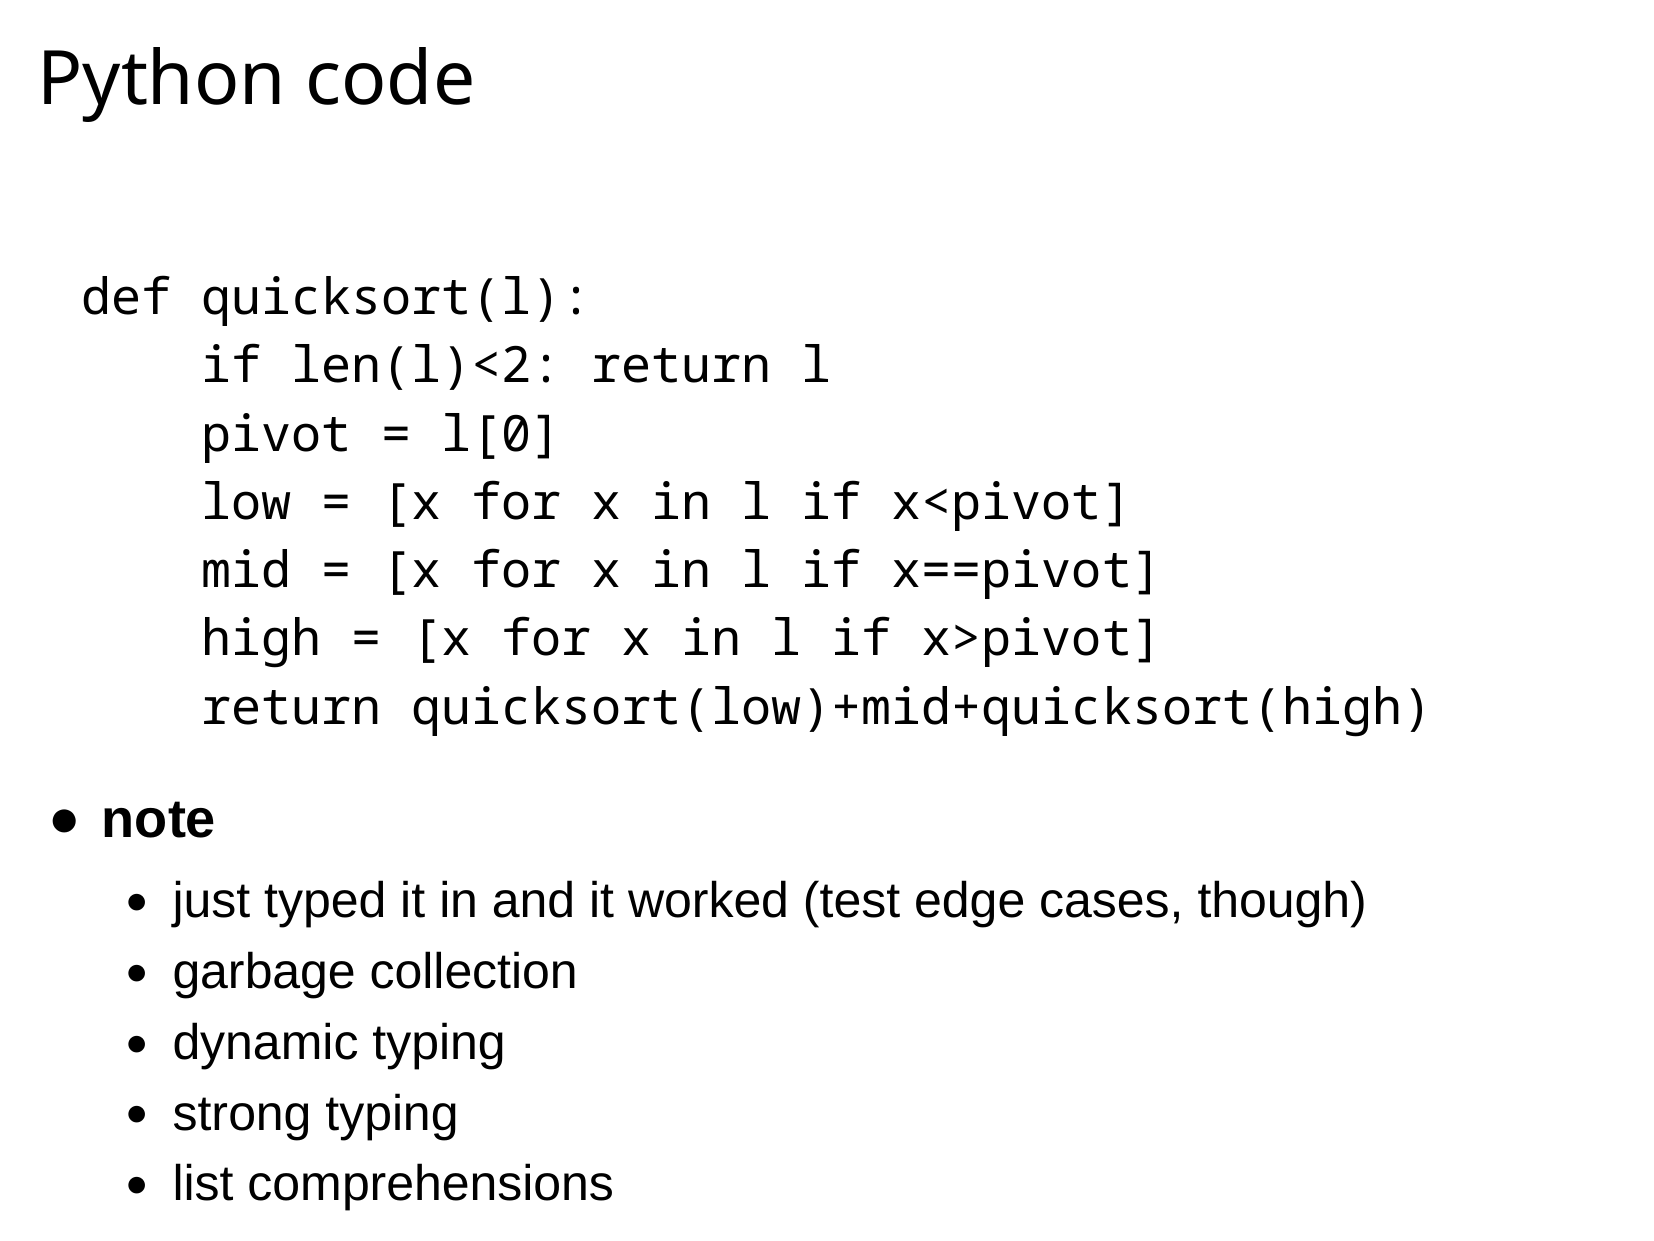

# Python code
def quicksort(l):
 if len(l)<2: return l
 pivot = l[0]
 low = [x for x in l if x<pivot]
 mid = [x for x in l if x==pivot]
 high = [x for x in l if x>pivot]
 return quicksort(low)+mid+quicksort(high)
note
just typed it in and it worked (test edge cases, though)
garbage collection
dynamic typing
strong typing
list comprehensions